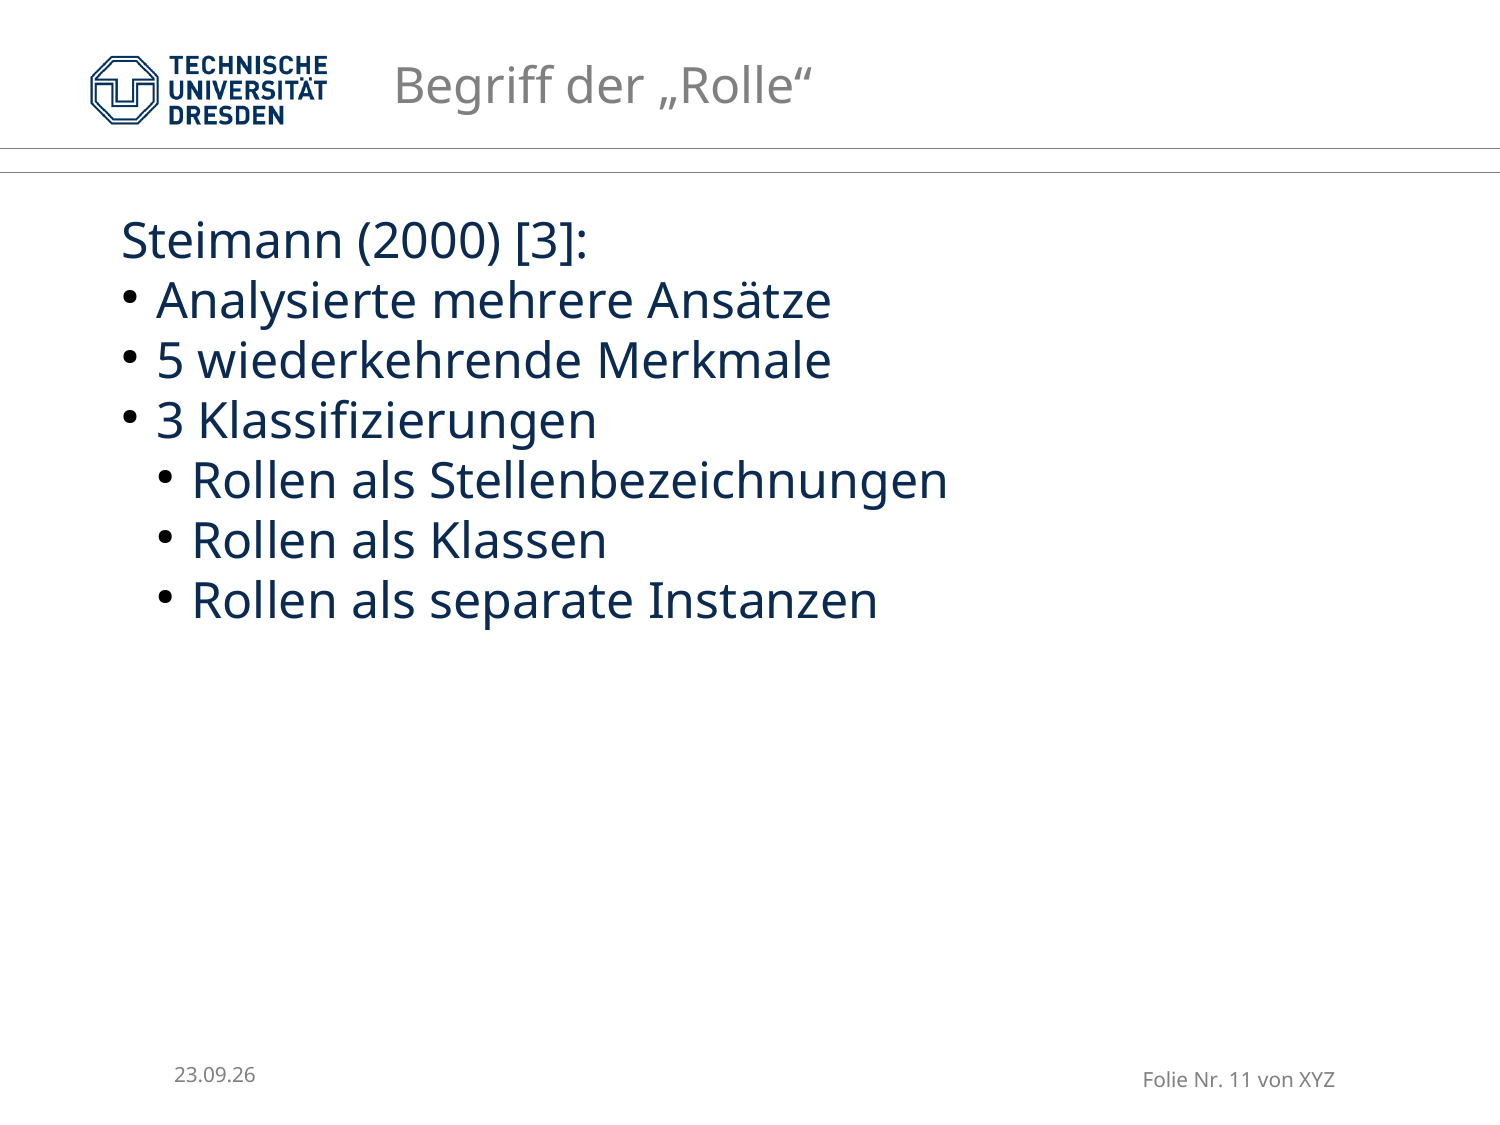

# Begriff der „Rolle“
Steimann (2000) [3]:
Analysierte mehrere Ansätze
5 wiederkehrende Merkmale
3 Klassifizierungen
Rollen als Stellenbezeichnungen
Rollen als Klassen
Rollen als separate Instanzen